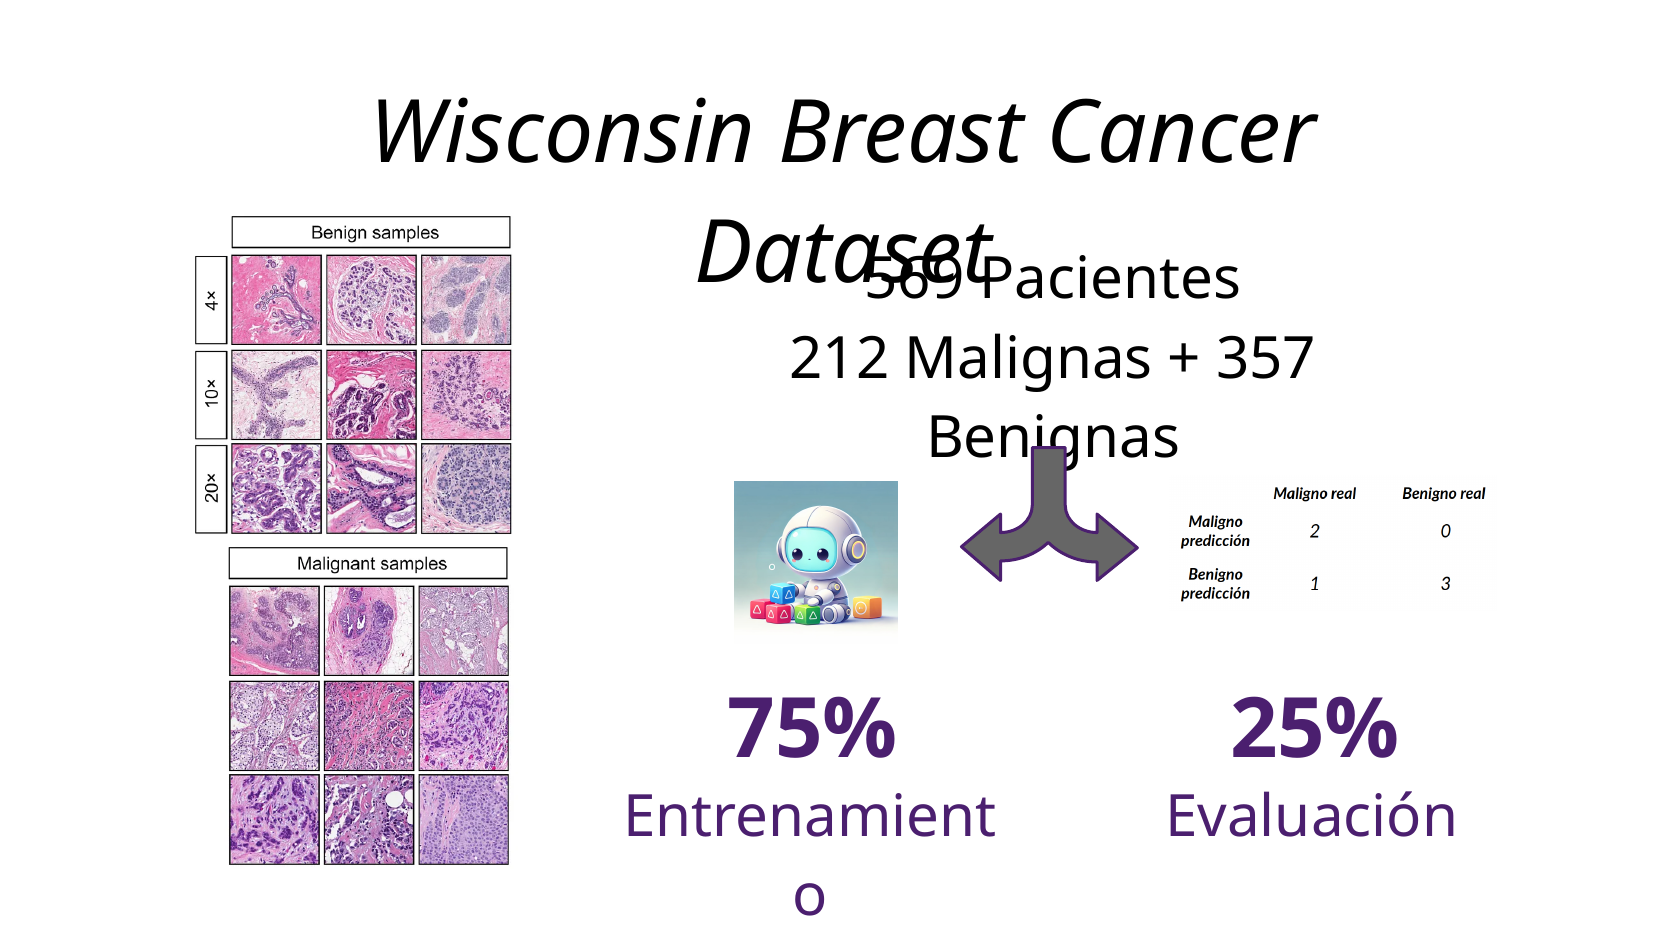

Wisconsin Breast Cancer Dataset
569 Pacientes
212 Malignas + 357 Benignas
75%
25%
Entrenamiento
Evaluación